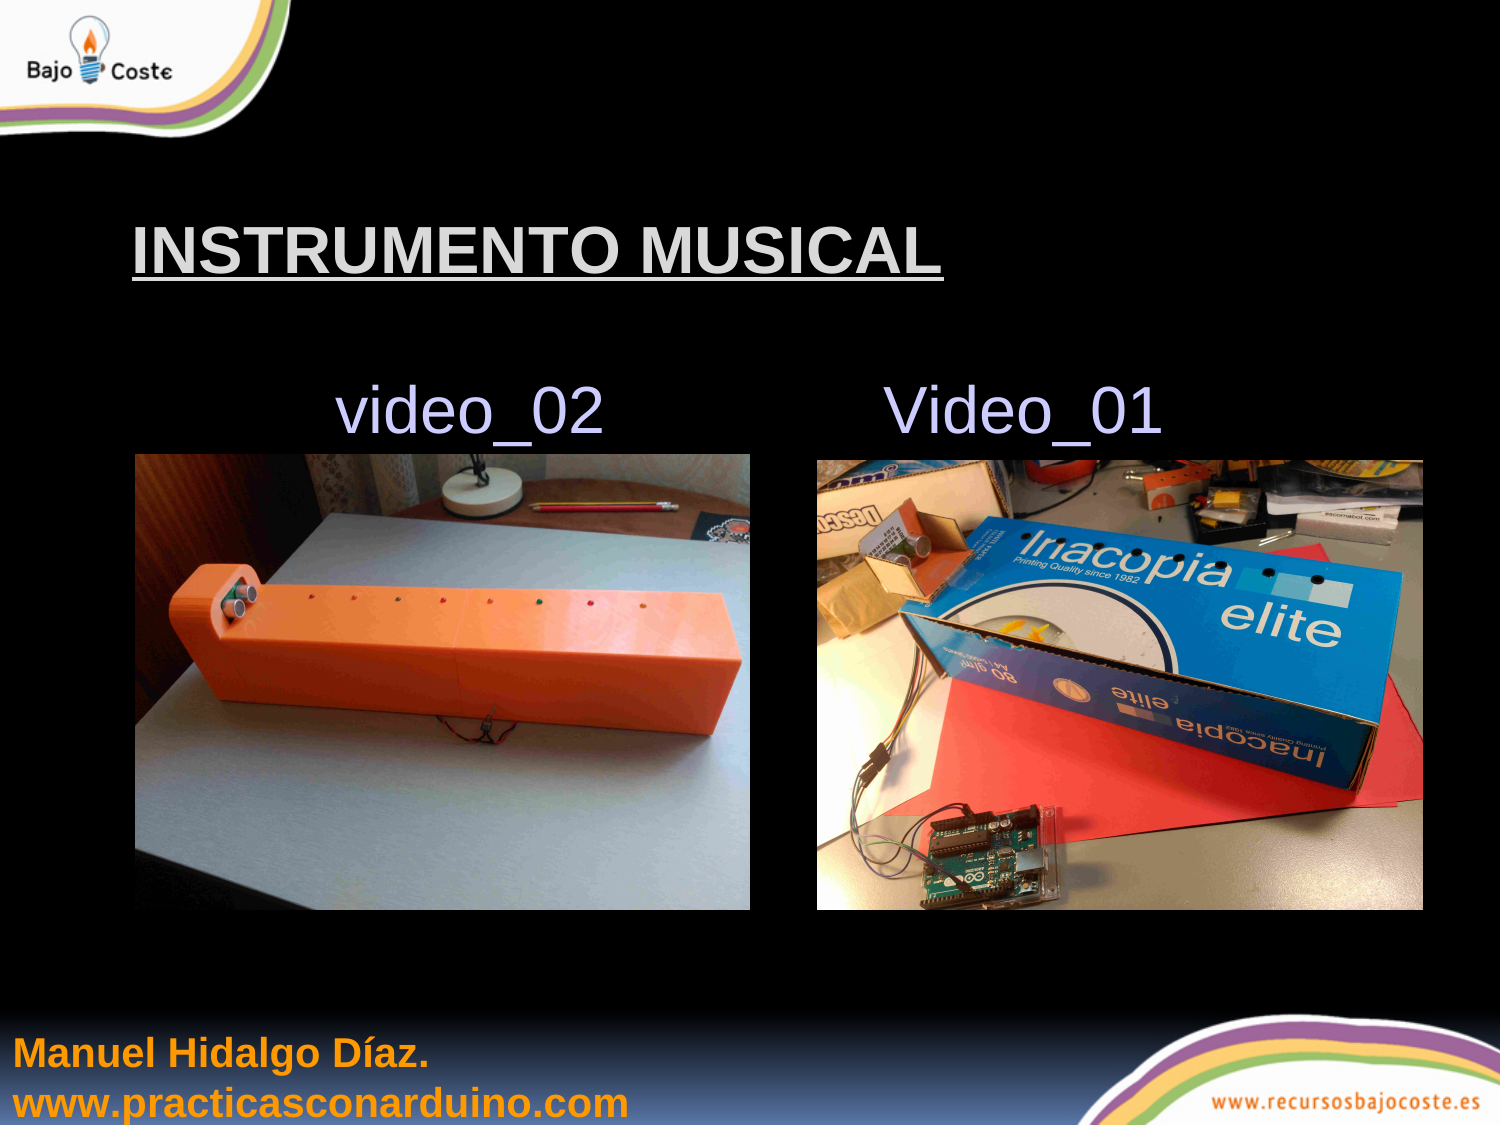

INSTRUMENTO MUSICAL
 video_02 Video_01
Manuel Hidalgo Díaz.
www.practicasconarduino.com